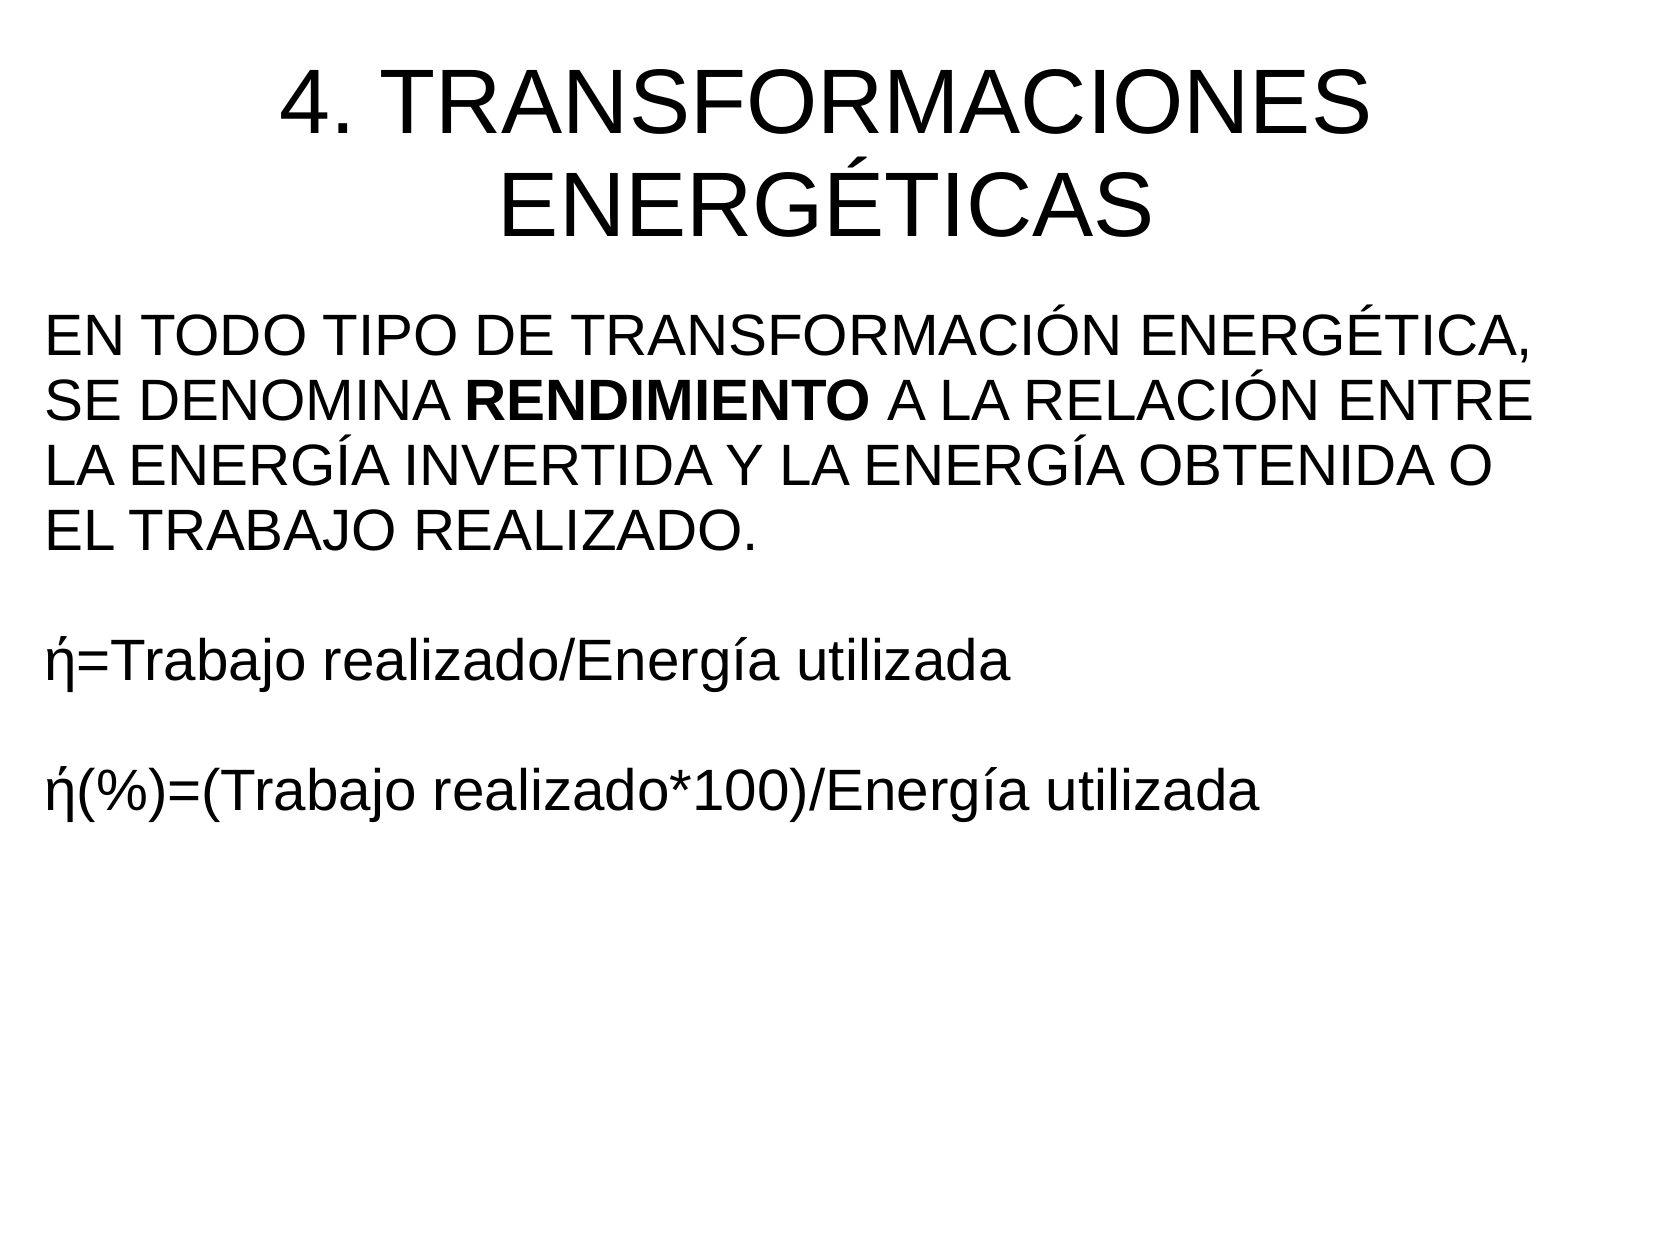

# 4. TRANSFORMACIONES ENERGÉTICAS
EN TODO TIPO DE TRANSFORMACIÓN ENERGÉTICA, SE DENOMINA RENDIMIENTO A LA RELACIÓN ENTRE LA ENERGÍA INVERTIDA Y LA ENERGÍA OBTENIDA O EL TRABAJO REALIZADO.
ή=Trabajo realizado/Energía utilizada
ή(%)=(Trabajo realizado*100)/Energía utilizada